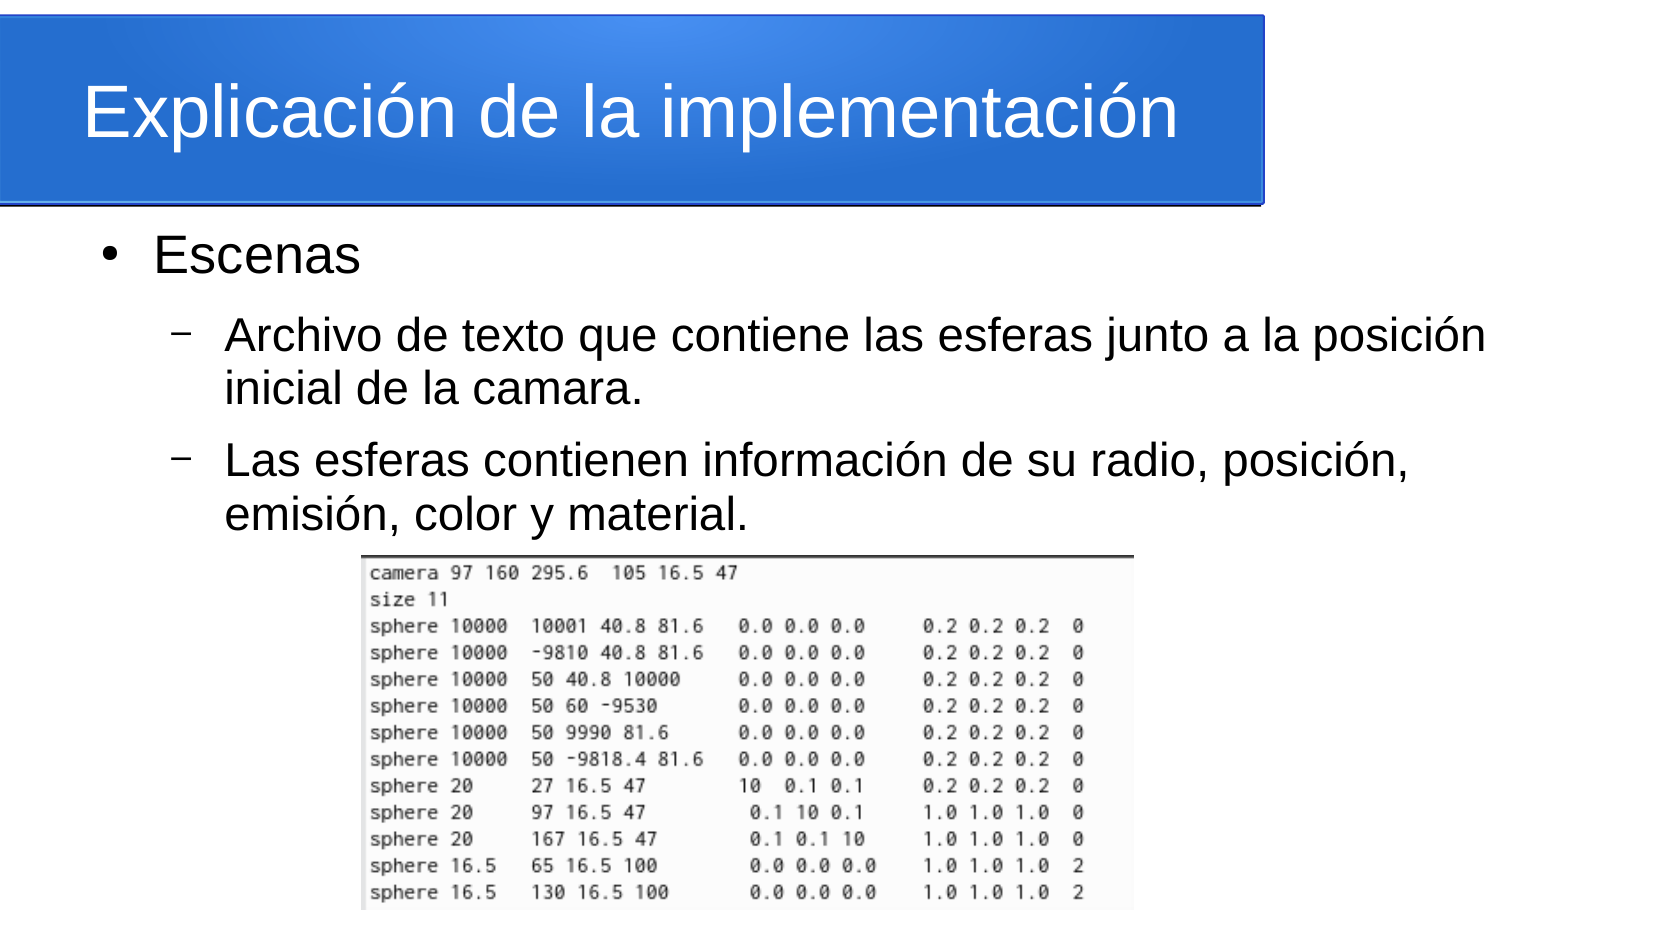

# Explicación de la implementación
Escenas
Archivo de texto que contiene las esferas junto a la posición inicial de la camara.
Las esferas contienen información de su radio, posición, emisión, color y material.